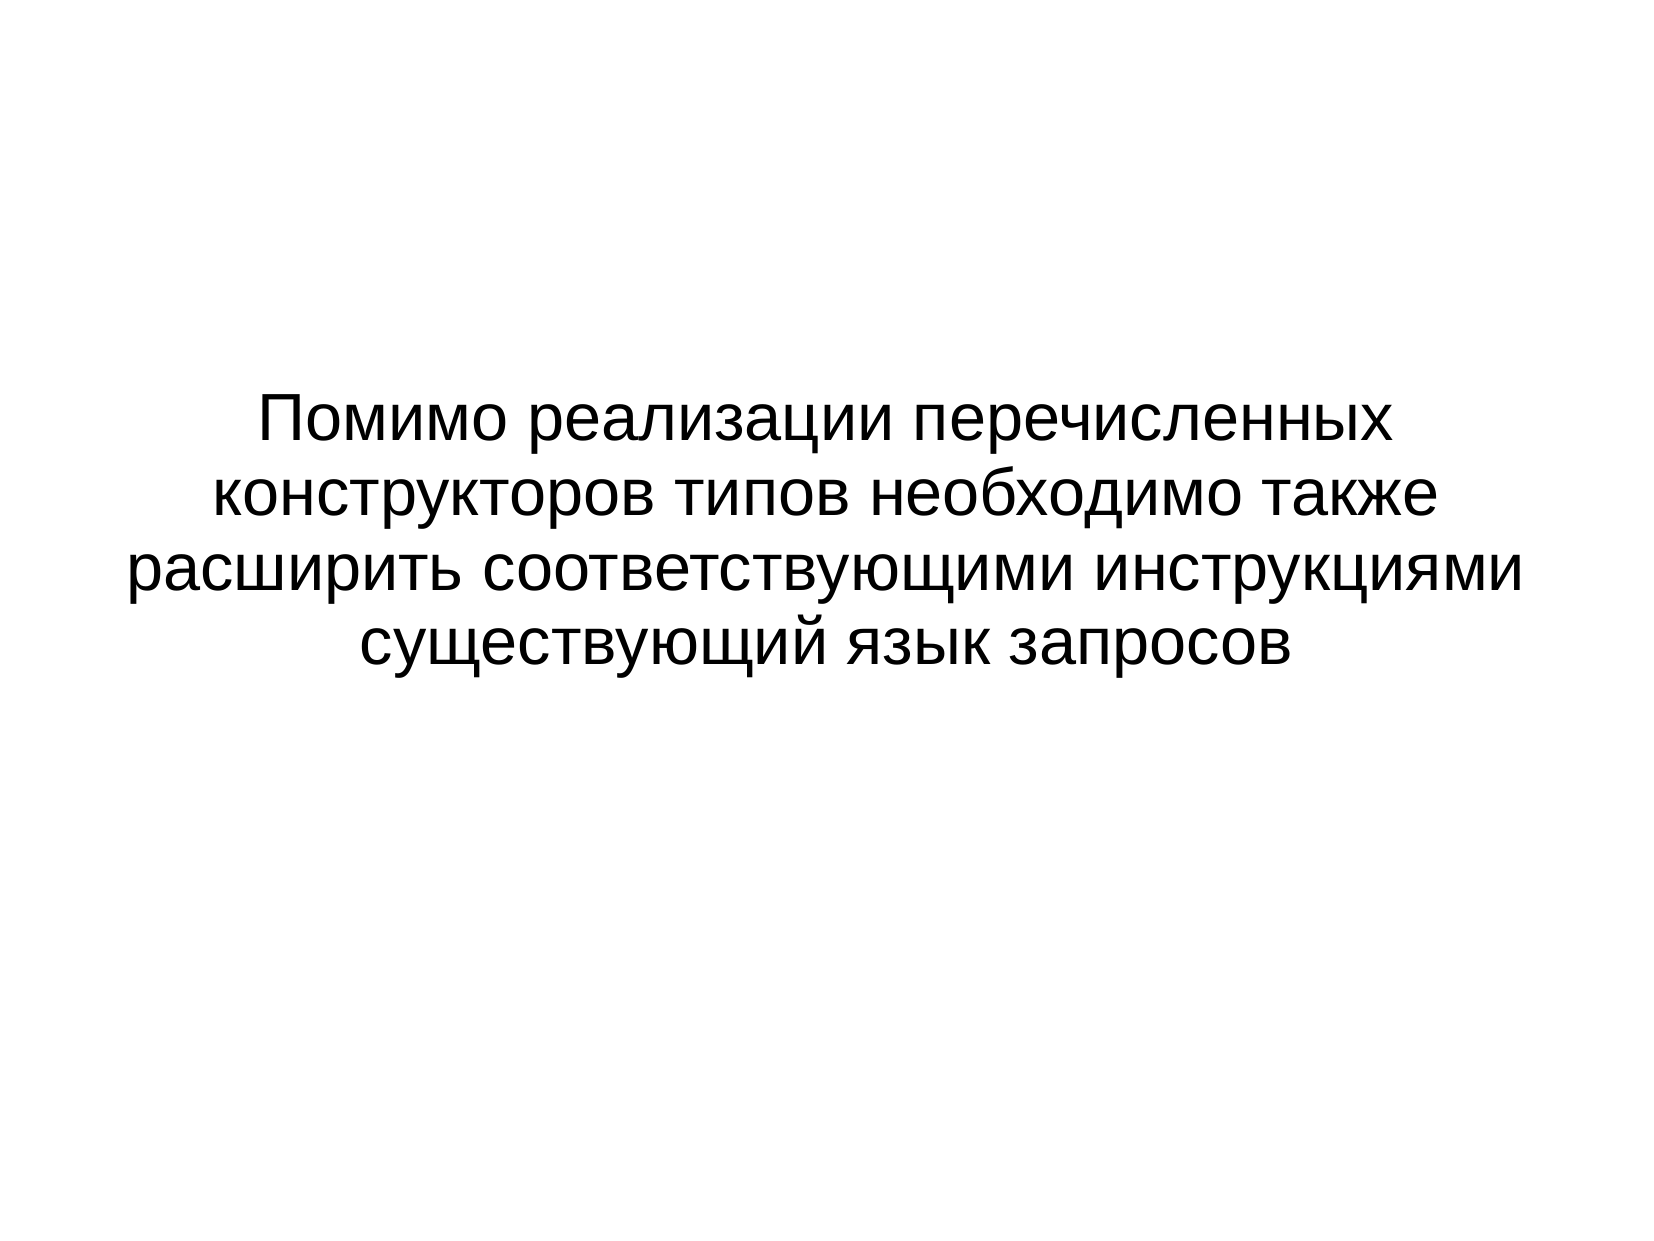

# Помимо реализации перечисленных конструкторов типов необходимо также расширить соответствующими инструкциями существующий язык запросов